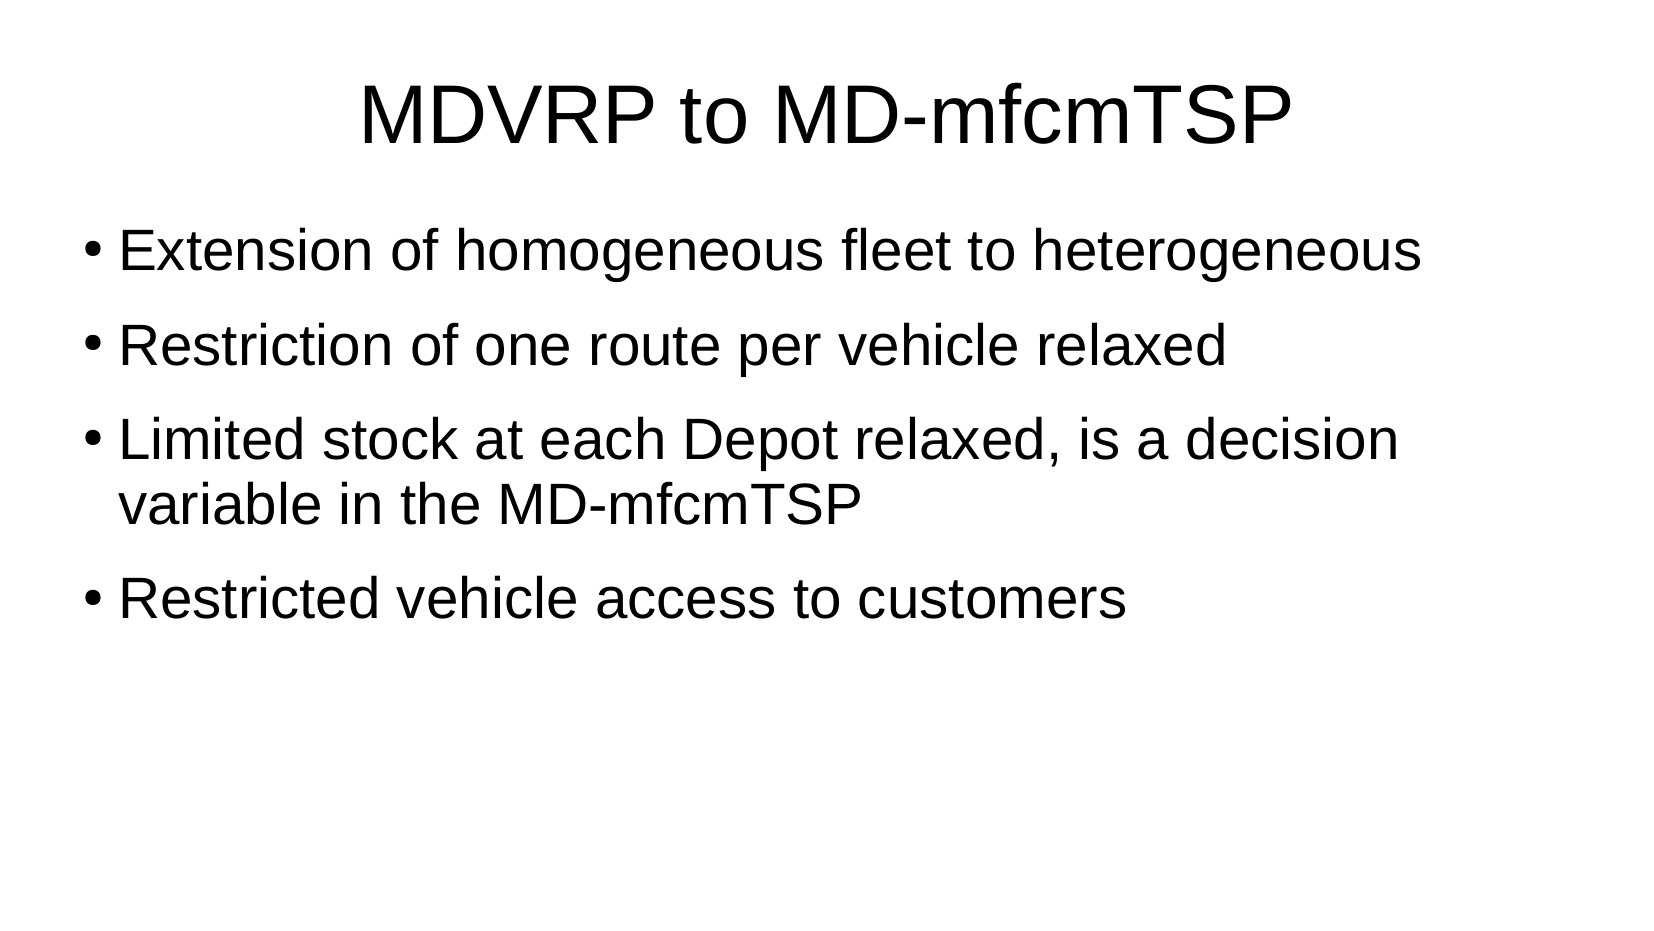

# MDVRP to MD-mfcmTSP
Extension of homogeneous fleet to heterogeneous
Restriction of one route per vehicle relaxed
Limited stock at each Depot relaxed, is a decision variable in the MD-mfcmTSP
Restricted vehicle access to customers